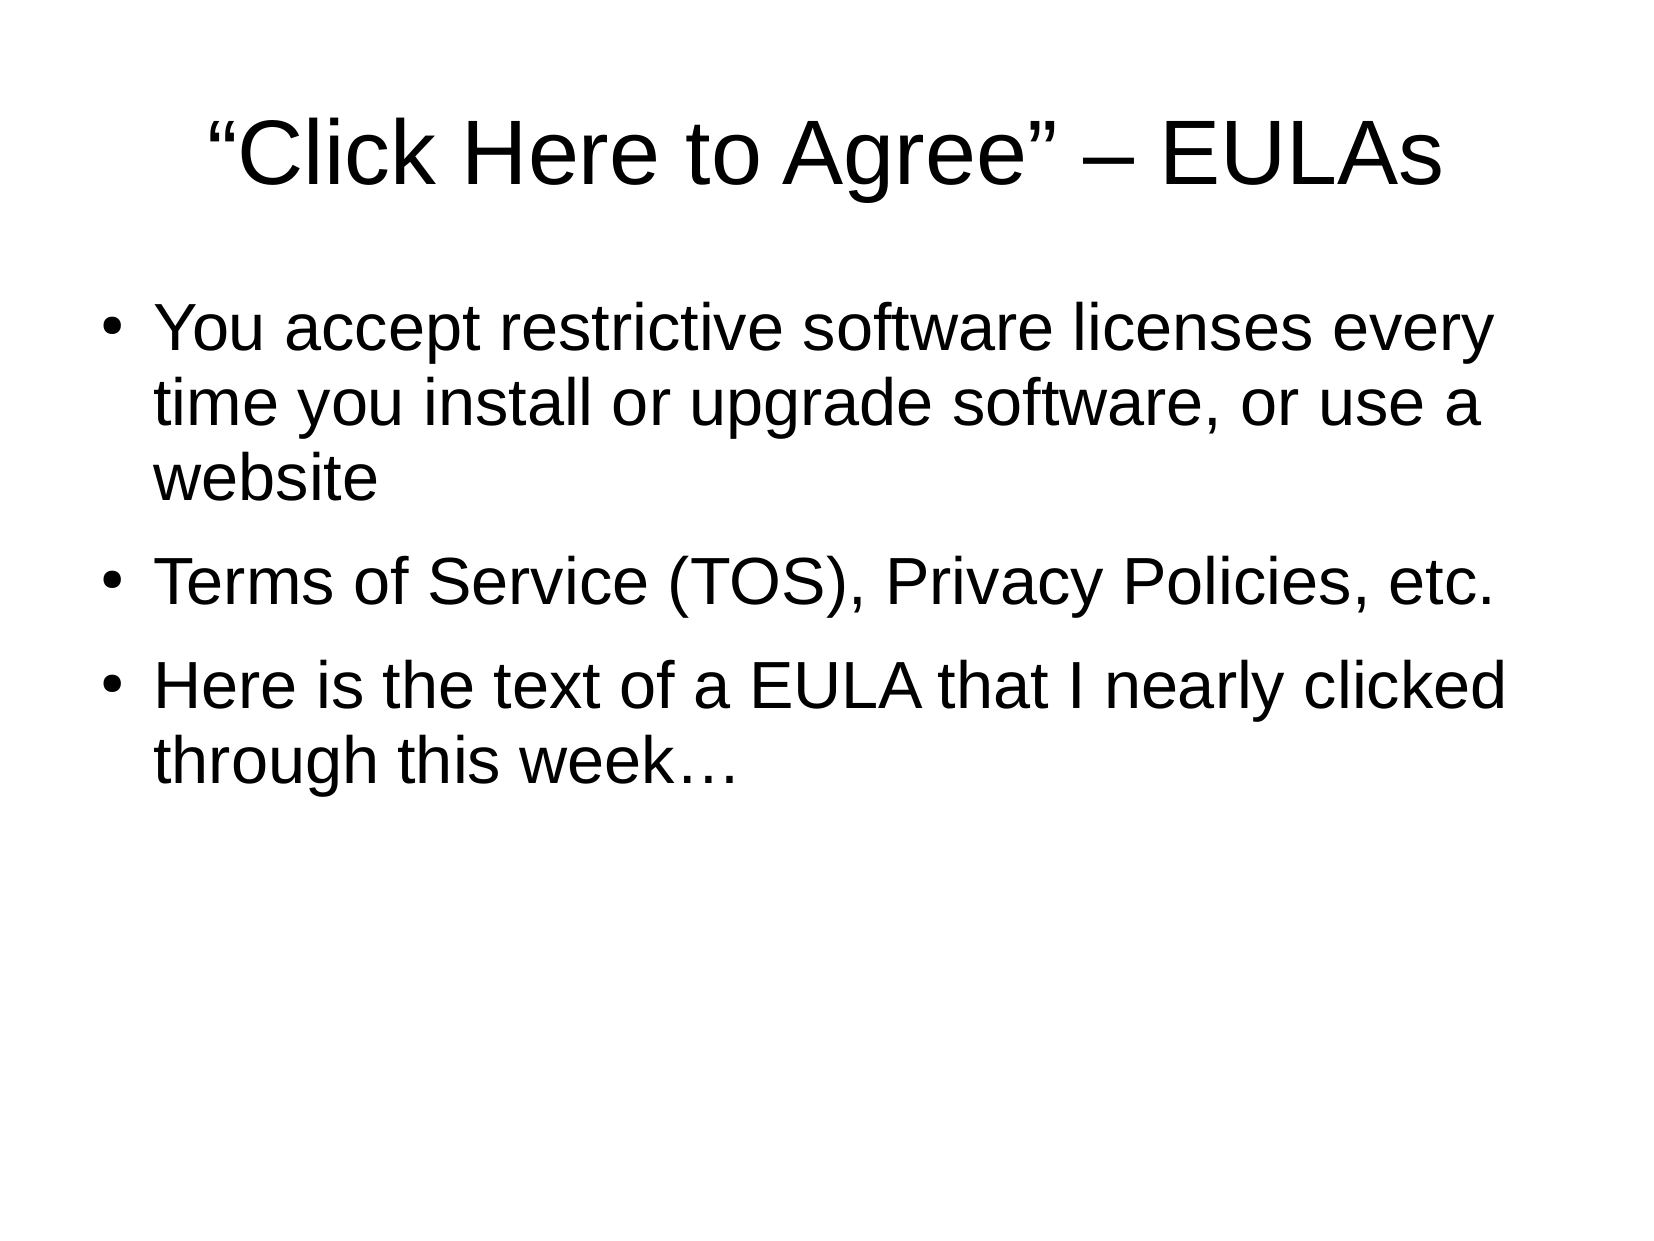

# “Click Here to Agree” – EULAs
You accept restrictive software licenses every time you install or upgrade software, or use a website
Terms of Service (TOS), Privacy Policies, etc.
Here is the text of a EULA that I nearly clicked through this week…